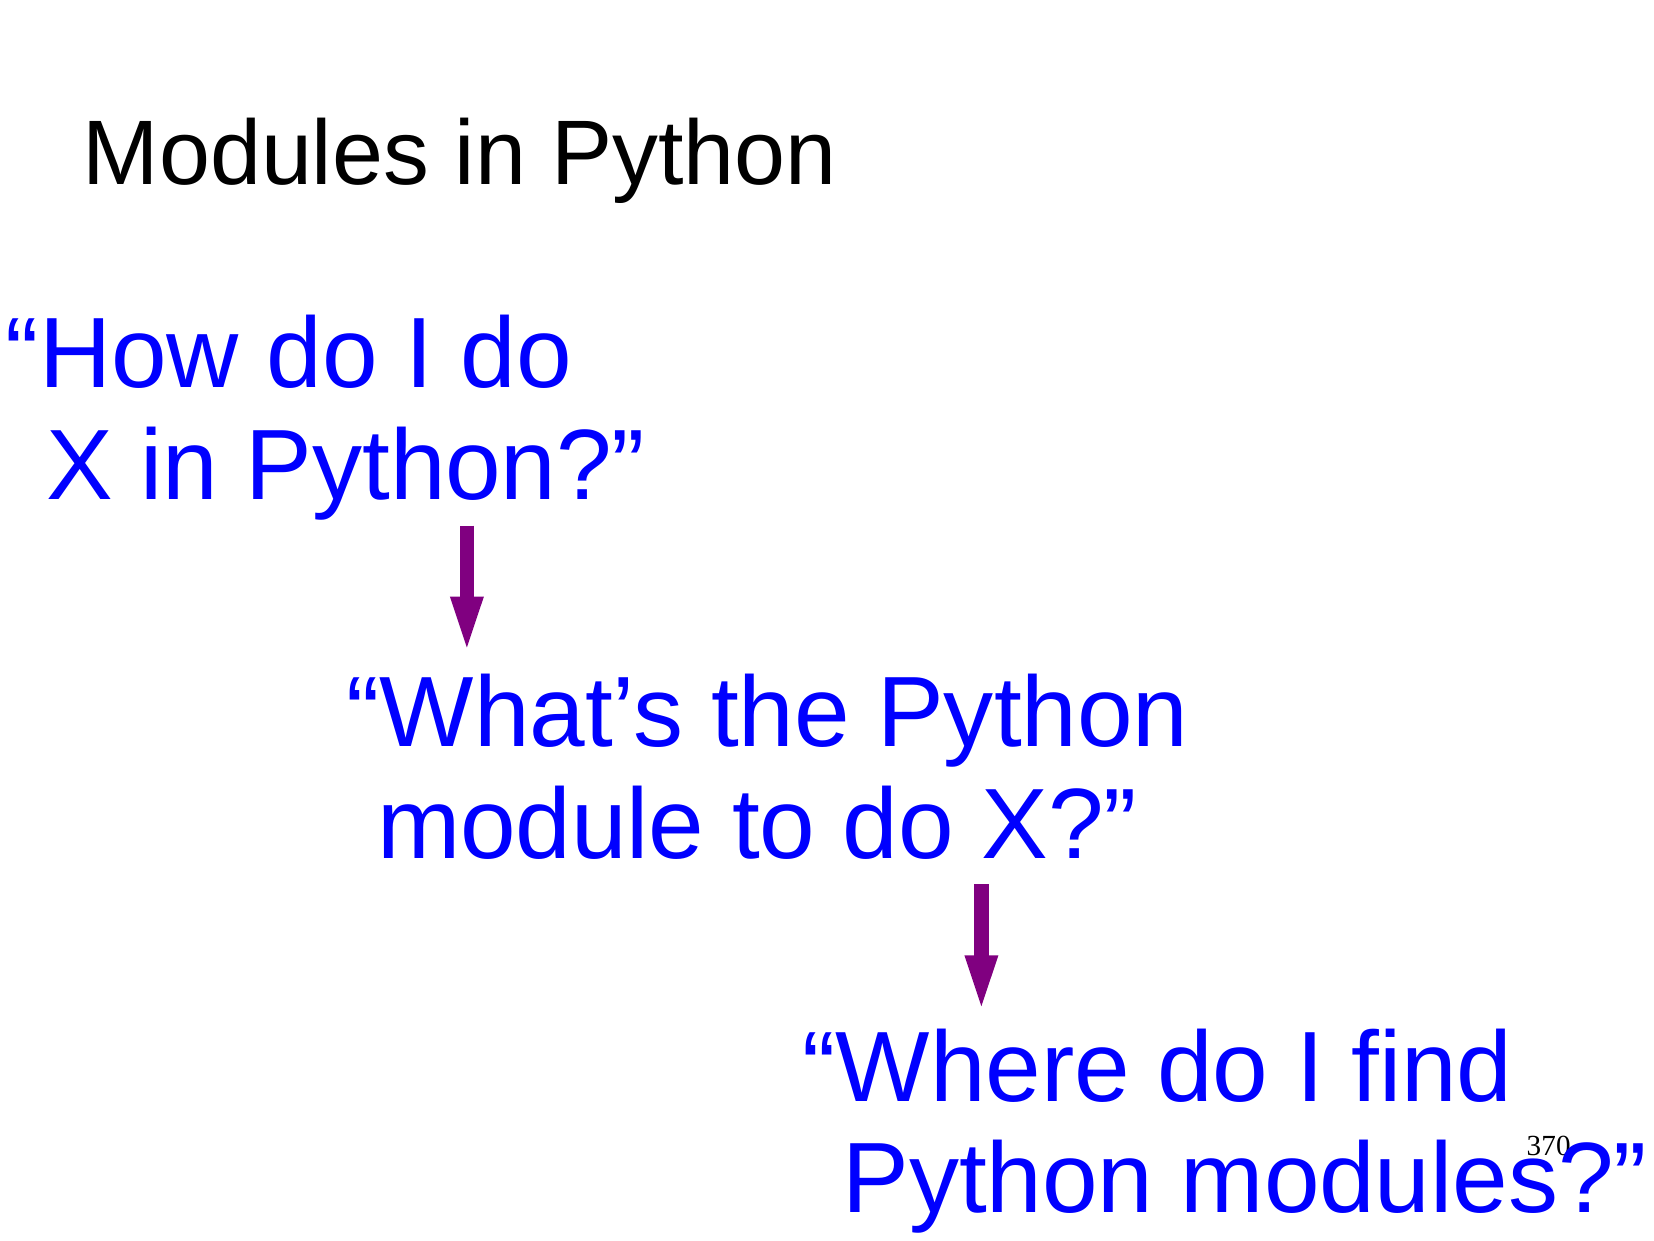

# Modules in Python
“How do I do
	X in Python?”
“What’s the Python
	module to do X?”
“Where do I find
	Python modules?”
370